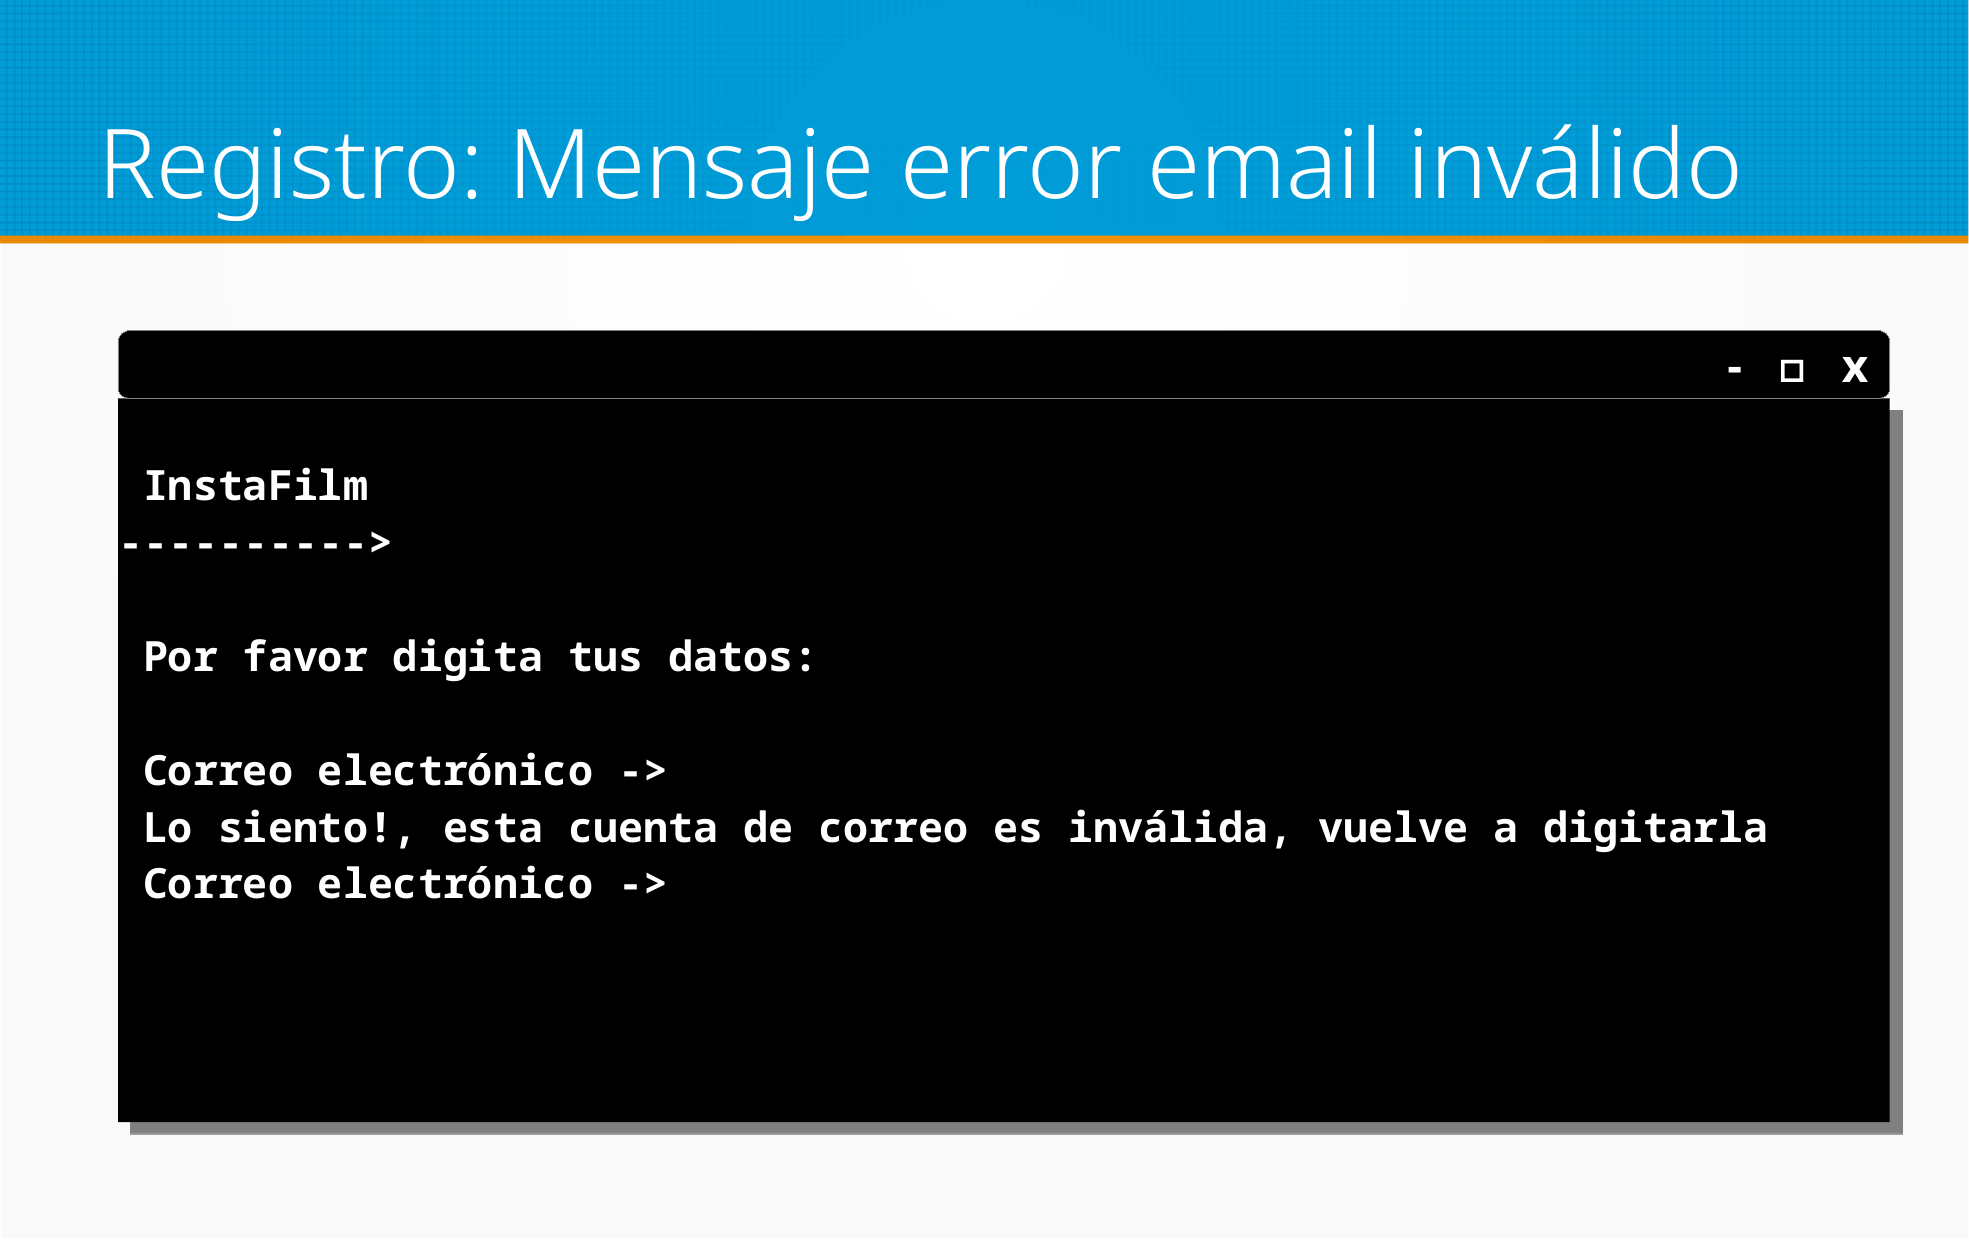

# Registro: Mensaje error email inválido
- □ x
 InstaFilm
---------->
 Por favor digita tus datos:
 Correo electrónico ->
 Lo siento!, esta cuenta de correo es inválida, vuelve a digitarla
 Correo electrónico ->